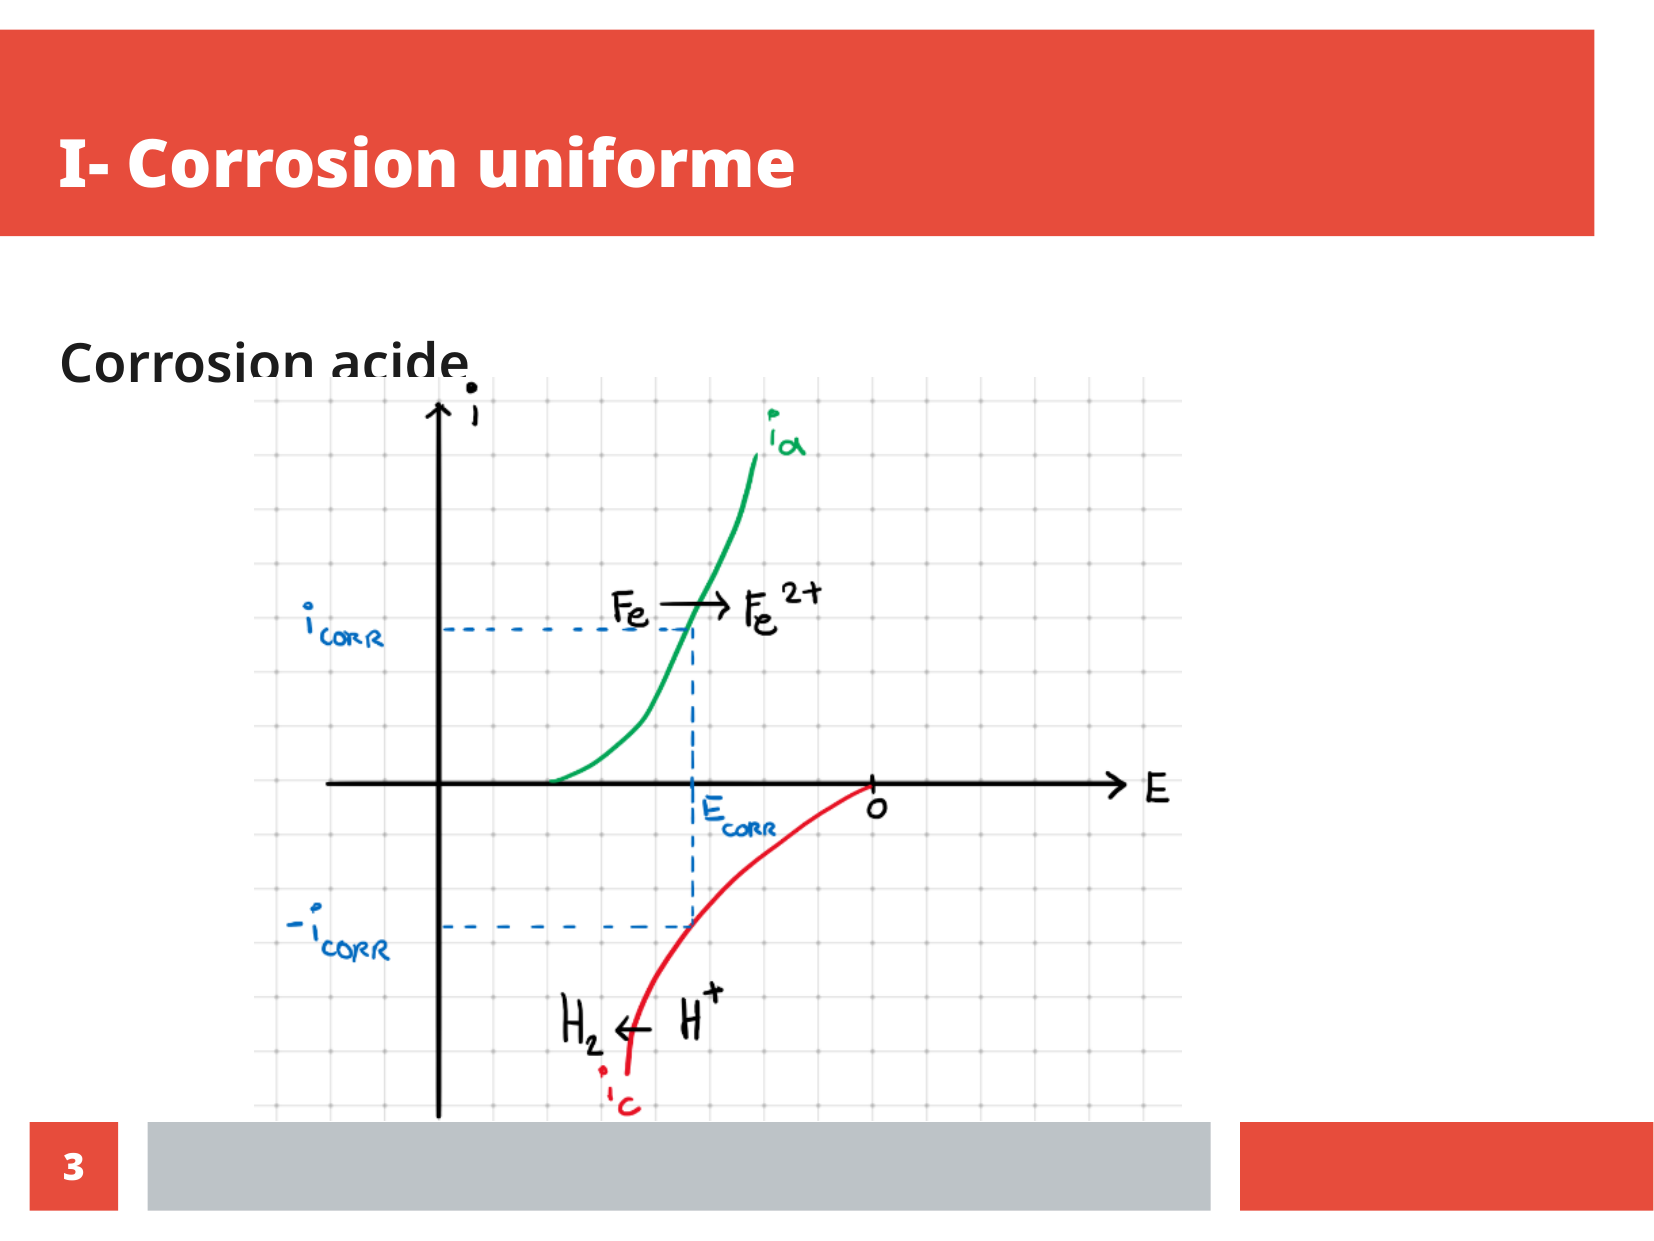

# I- Corrosion uniforme
Corrosion acide
3